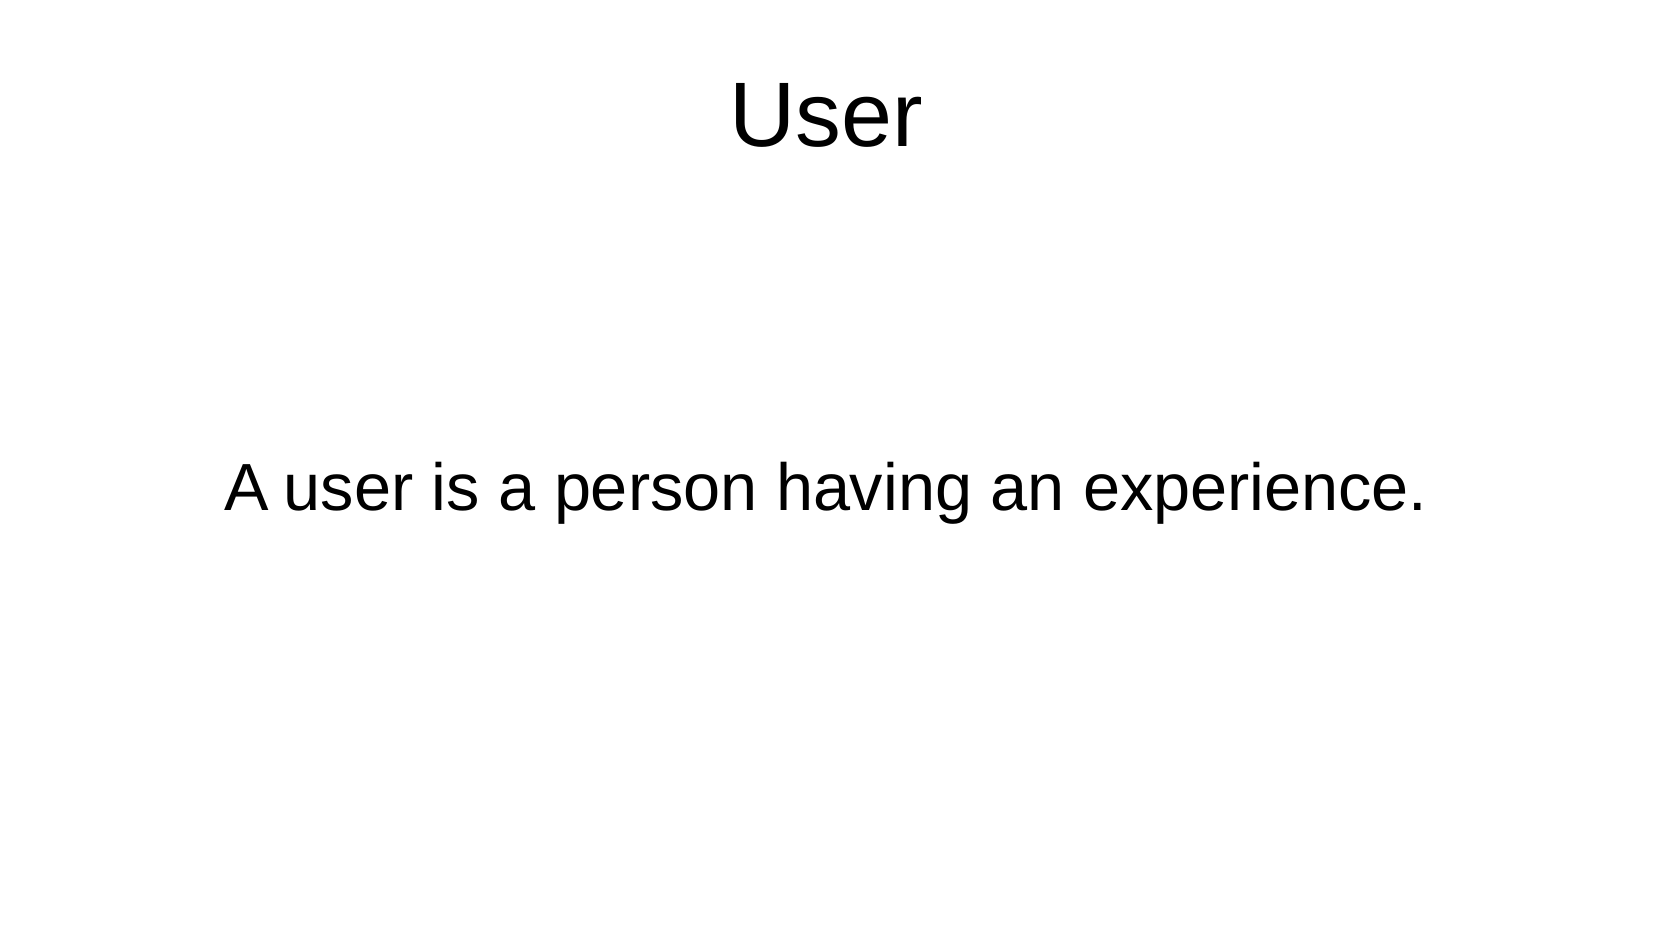

# User
A user is a person having an experience.